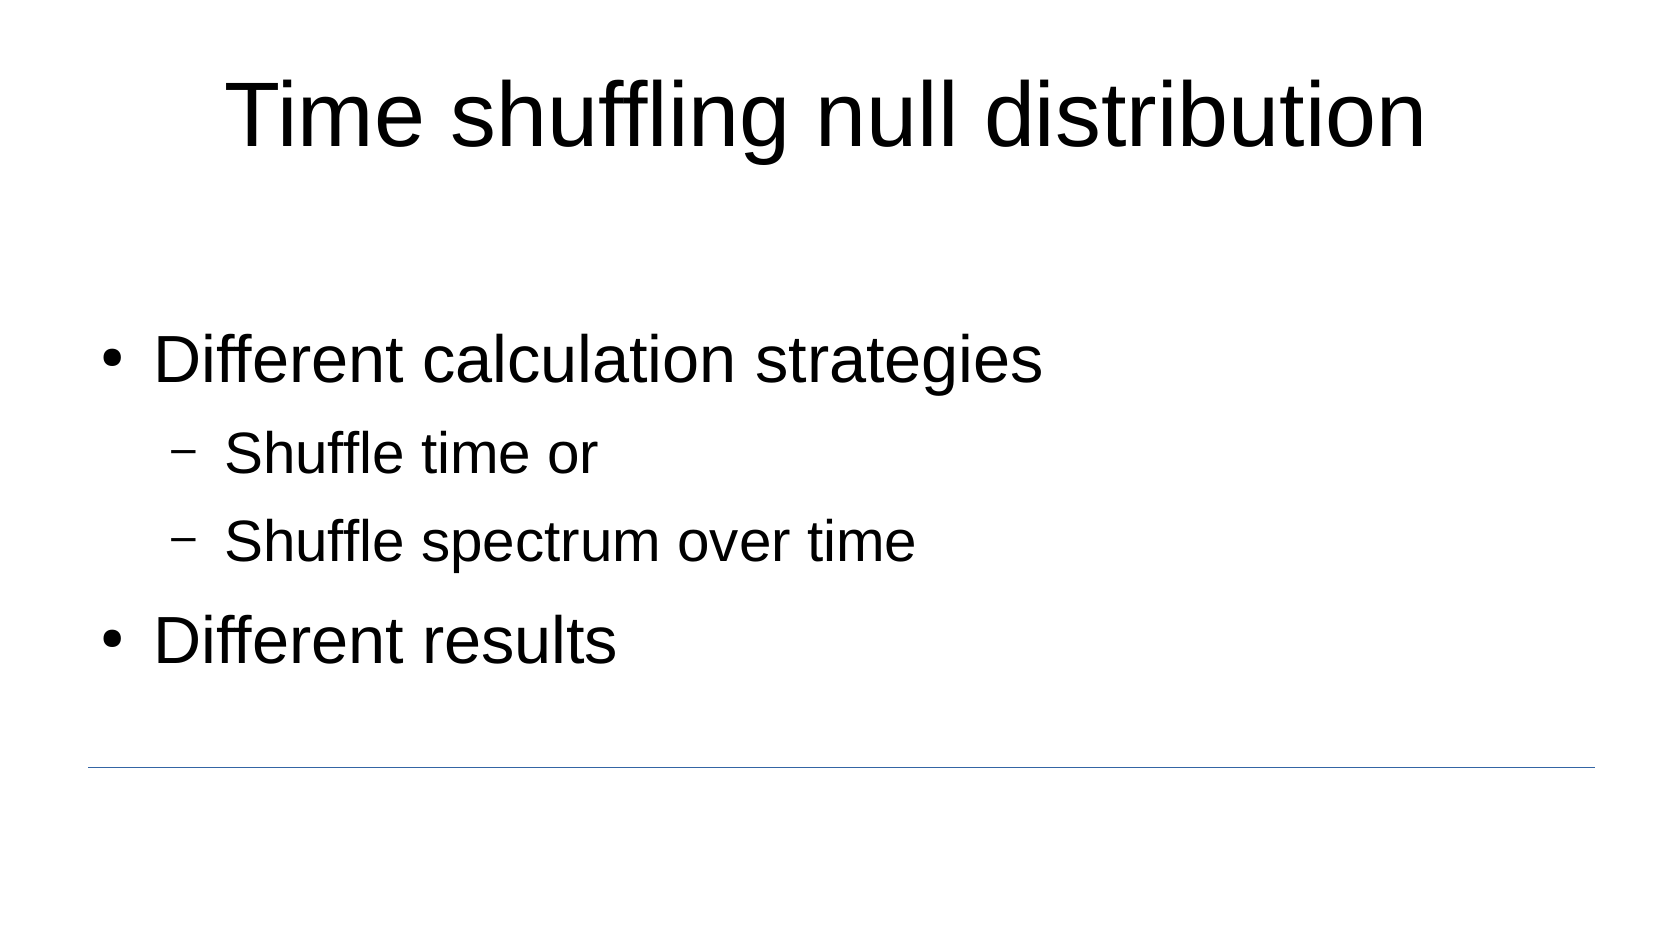

# Time shuffling null distribution
Different calculation strategies
Shuffle time or
Shuffle spectrum over time
Different results